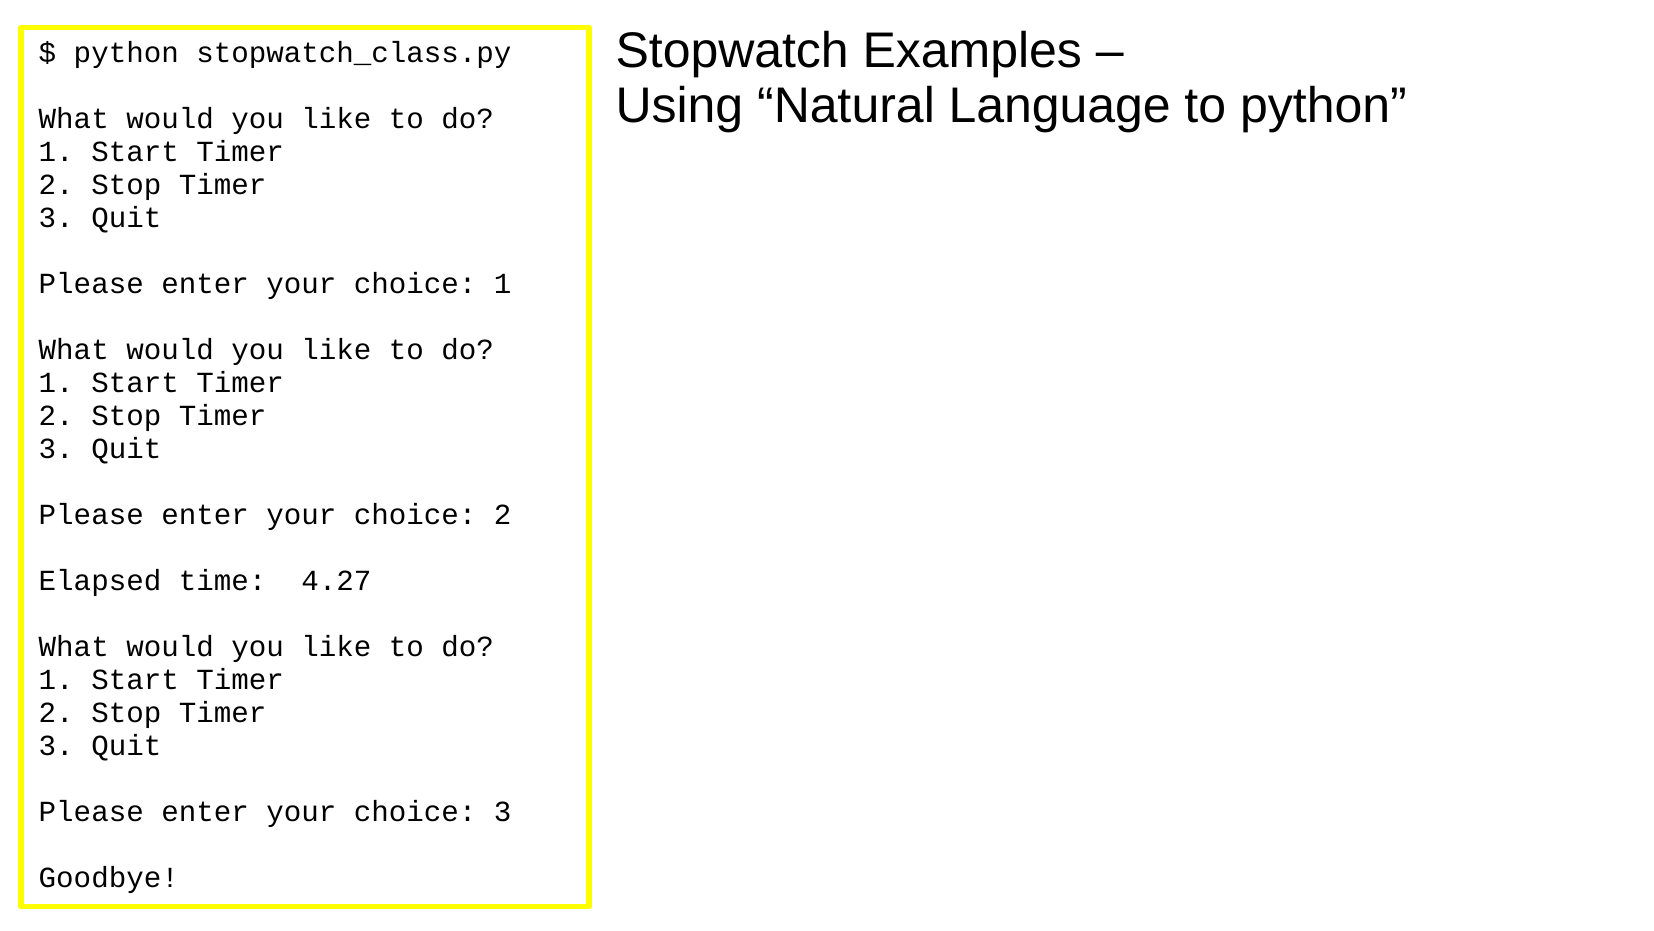

# Stopwatch Examples – Using “Natural Language to python”
$ python stopwatch_class.py
What would you like to do?
1. Start Timer
2. Stop Timer
3. Quit
Please enter your choice: 1
What would you like to do?
1. Start Timer
2. Stop Timer
3. Quit
Please enter your choice: 2
Elapsed time: 4.27
What would you like to do?
1. Start Timer
2. Stop Timer
3. Quit
Please enter your choice: 3
Goodbye!